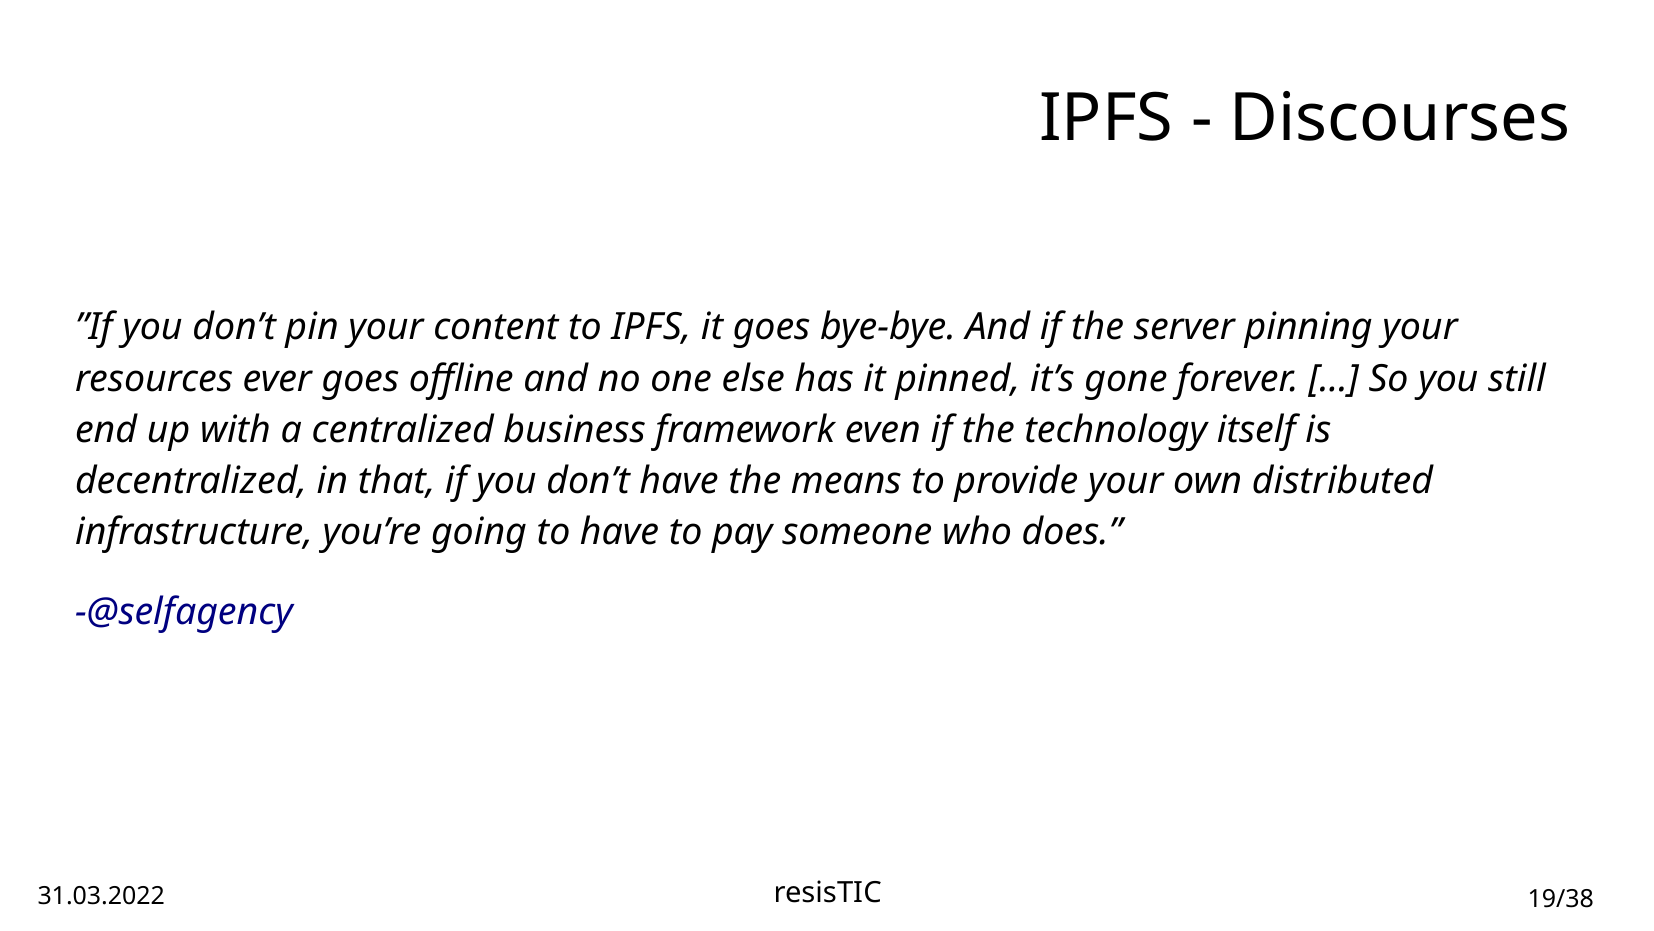

IPFS - Discourses
# ”If you don’t pin your content to IPFS, it goes bye-bye. And if the server pinning your resources ever goes offline and no one else has it pinned, it’s gone forever. [...] So you still end up with a centralized business framework even if the technology itself is decentralized, in that, if you don’t have the means to provide your own distributed infrastructure, you’re going to have to pay someone who does.”
-@selfagency
19/38